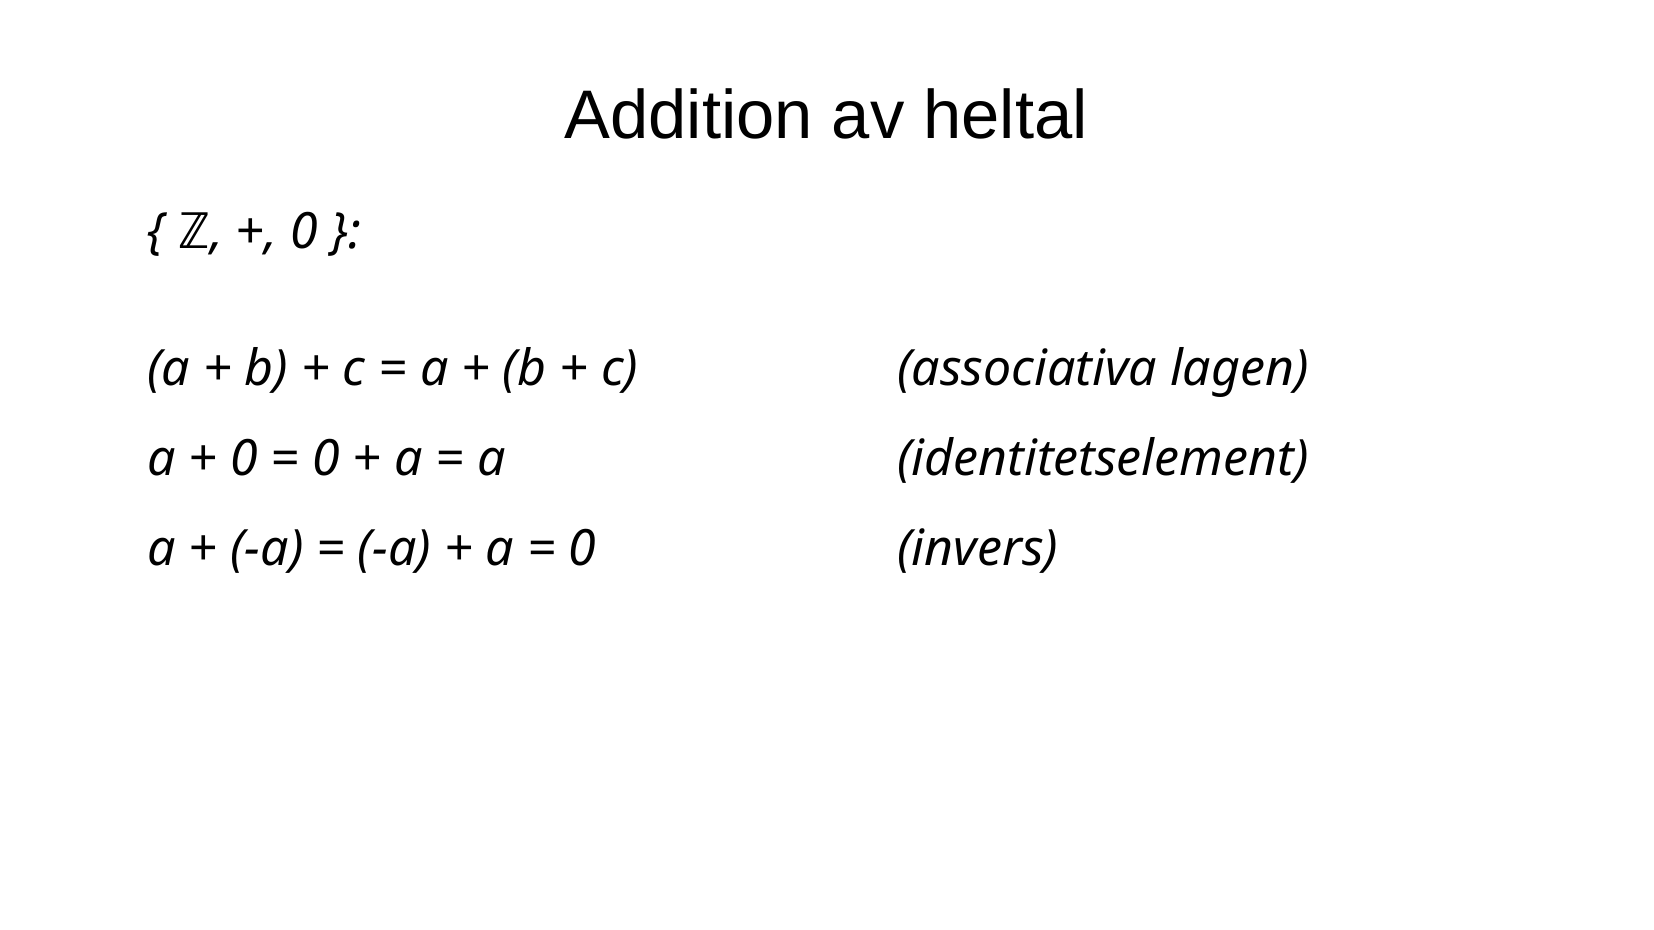

# Addition av heltal
{ ℤ, +, 0 }:
(a + b) + c = a + (b + c)				(associativa lagen)
a + 0 = 0 + a = a						(identitetselement)
a + (-a) = (-a) + a = 0					(invers)